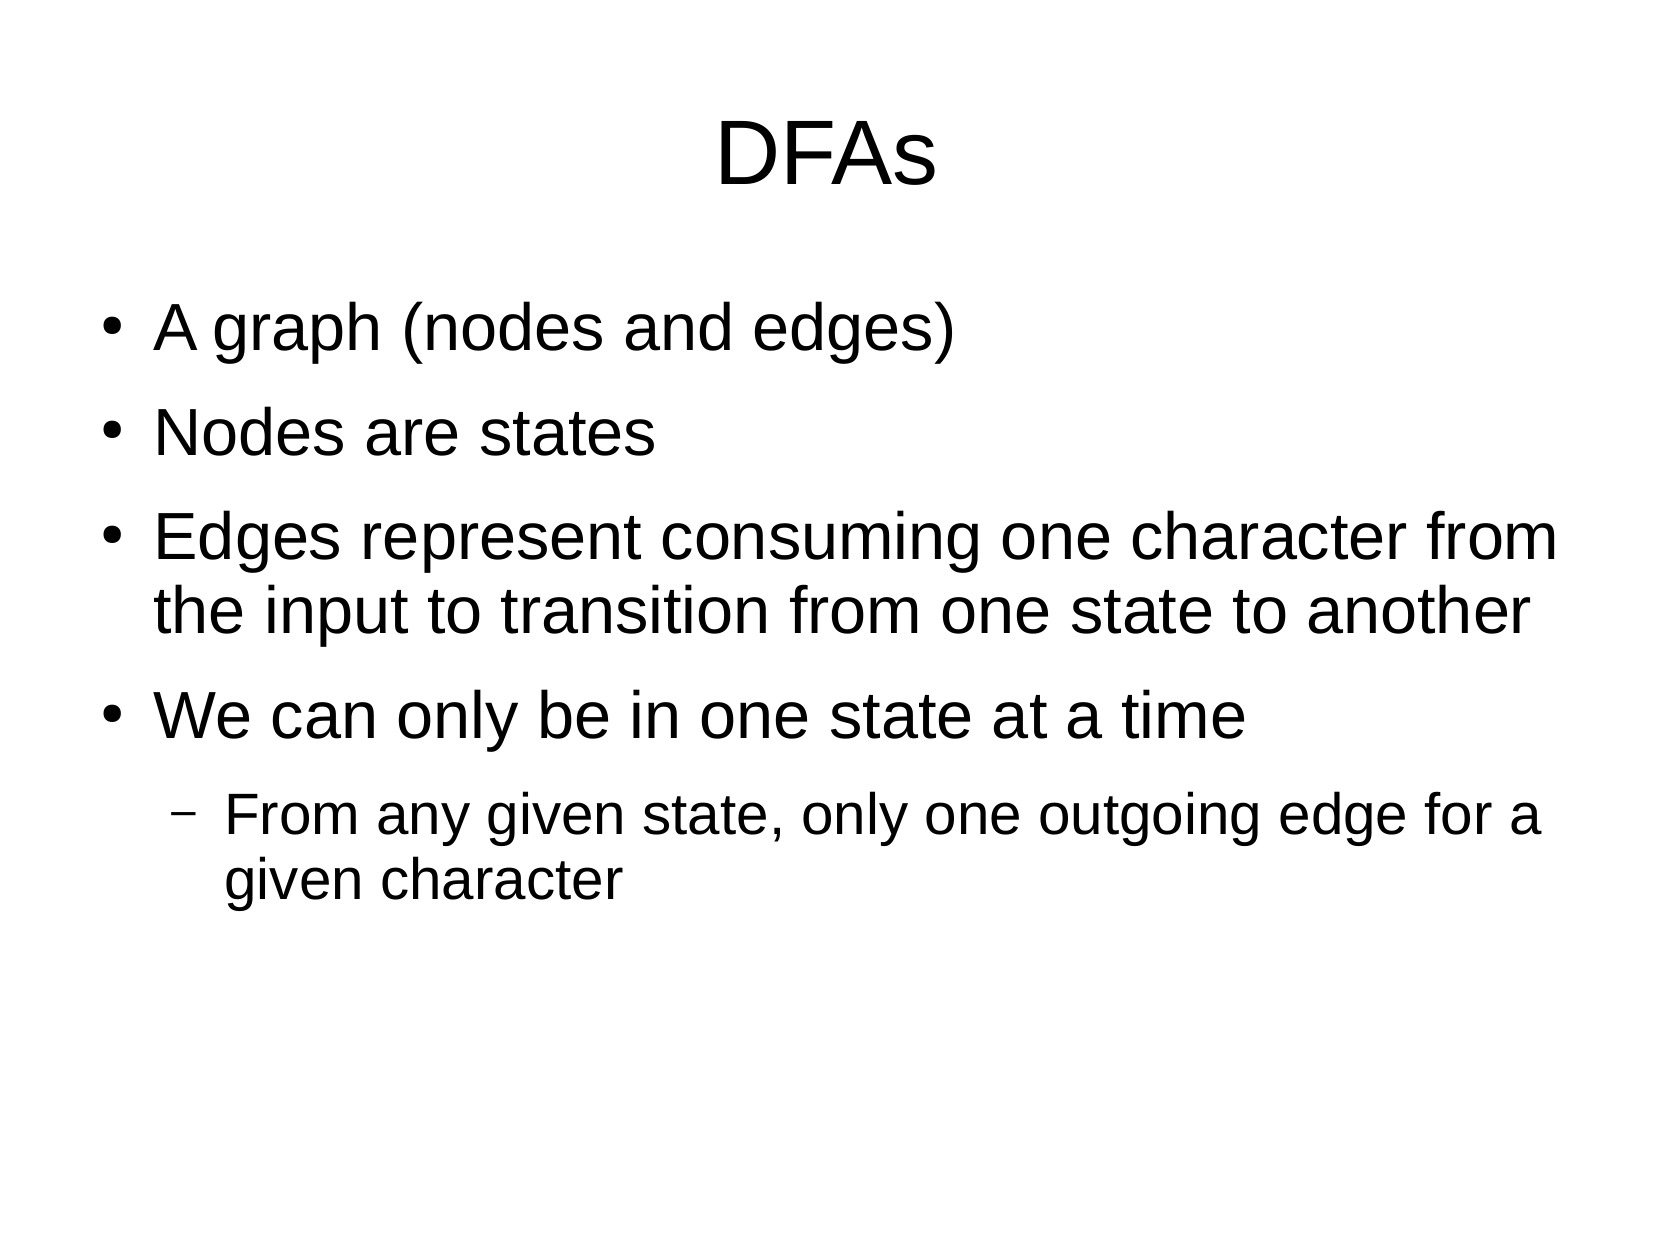

# DFAs
A graph (nodes and edges)
Nodes are states
Edges represent consuming one character from the input to transition from one state to another
We can only be in one state at a time
From any given state, only one outgoing edge for a given character